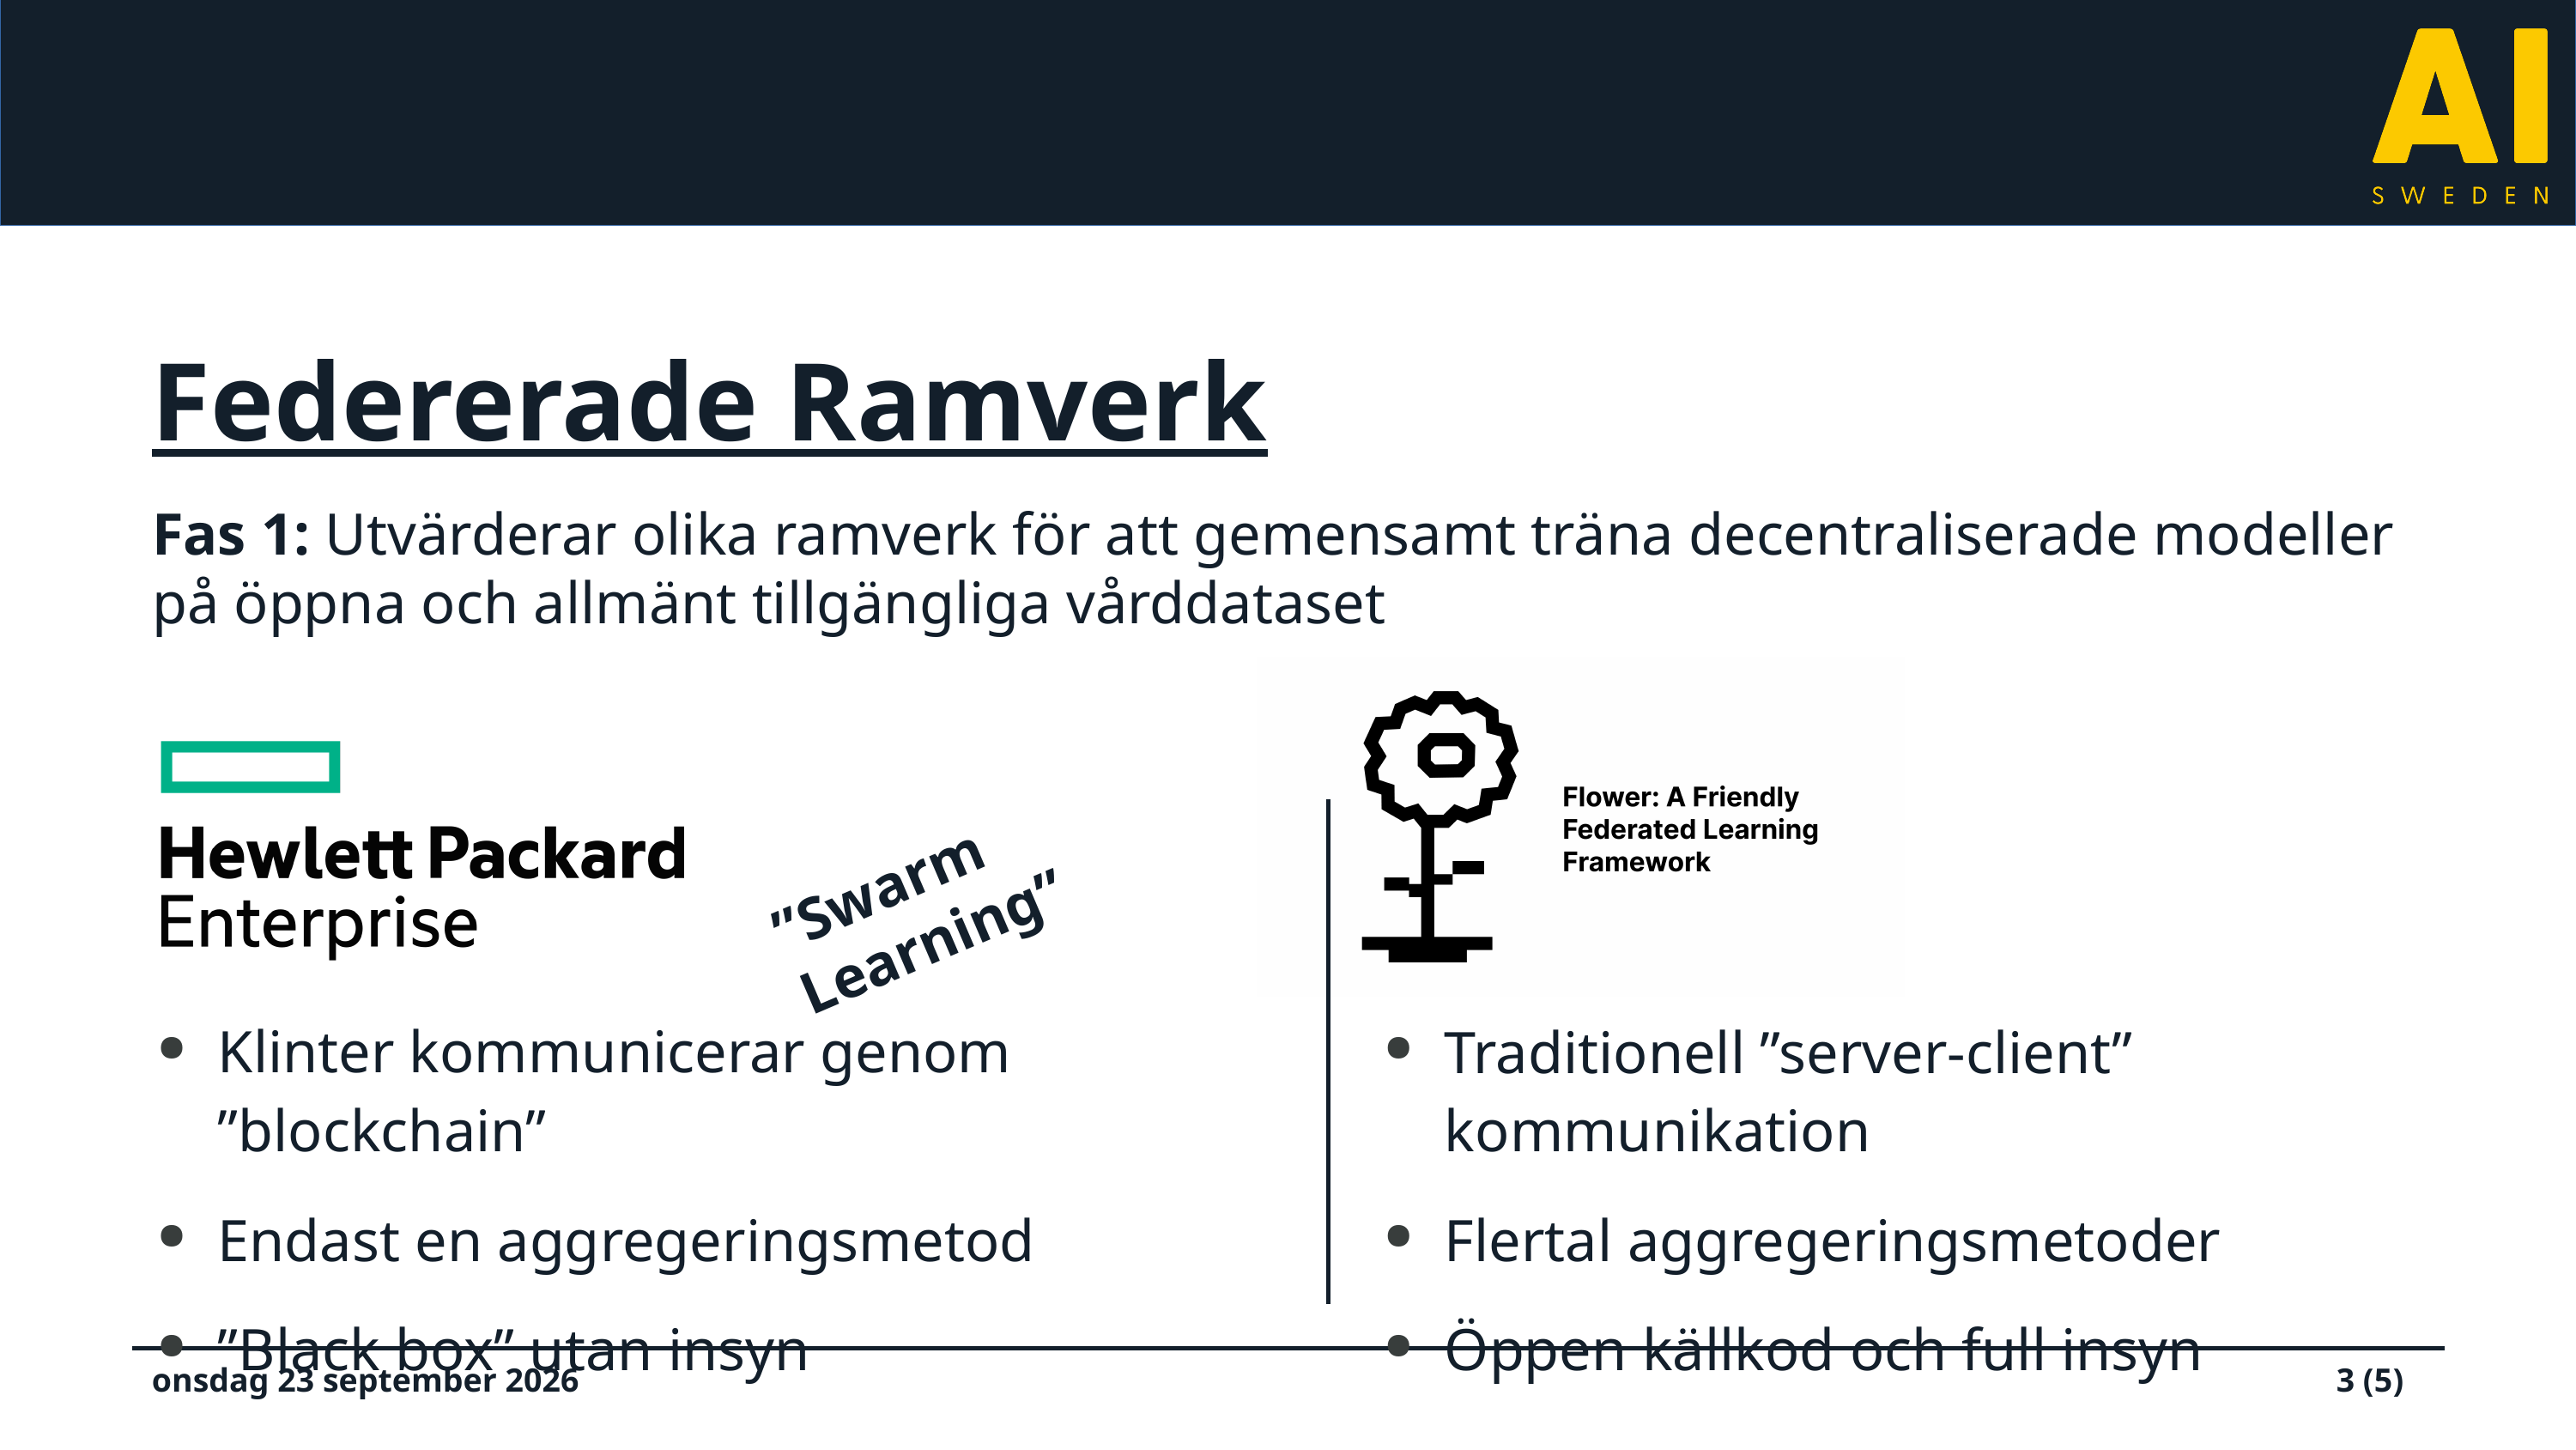

# Federerade Ramverk
Fas 1: Utvärderar olika ramverk för att gemensamt träna decentraliserade modeller på öppna och allmänt tillgängliga vårddataset
”Swarm Learning”
Klinter kommunicerar genom ”blockchain”
Endast en aggregeringsmetod
”Black box” utan insyn
Traditionell ”server-client” kommunikation
Flertal aggregeringsmetoder
Öppen källkod och full insyn